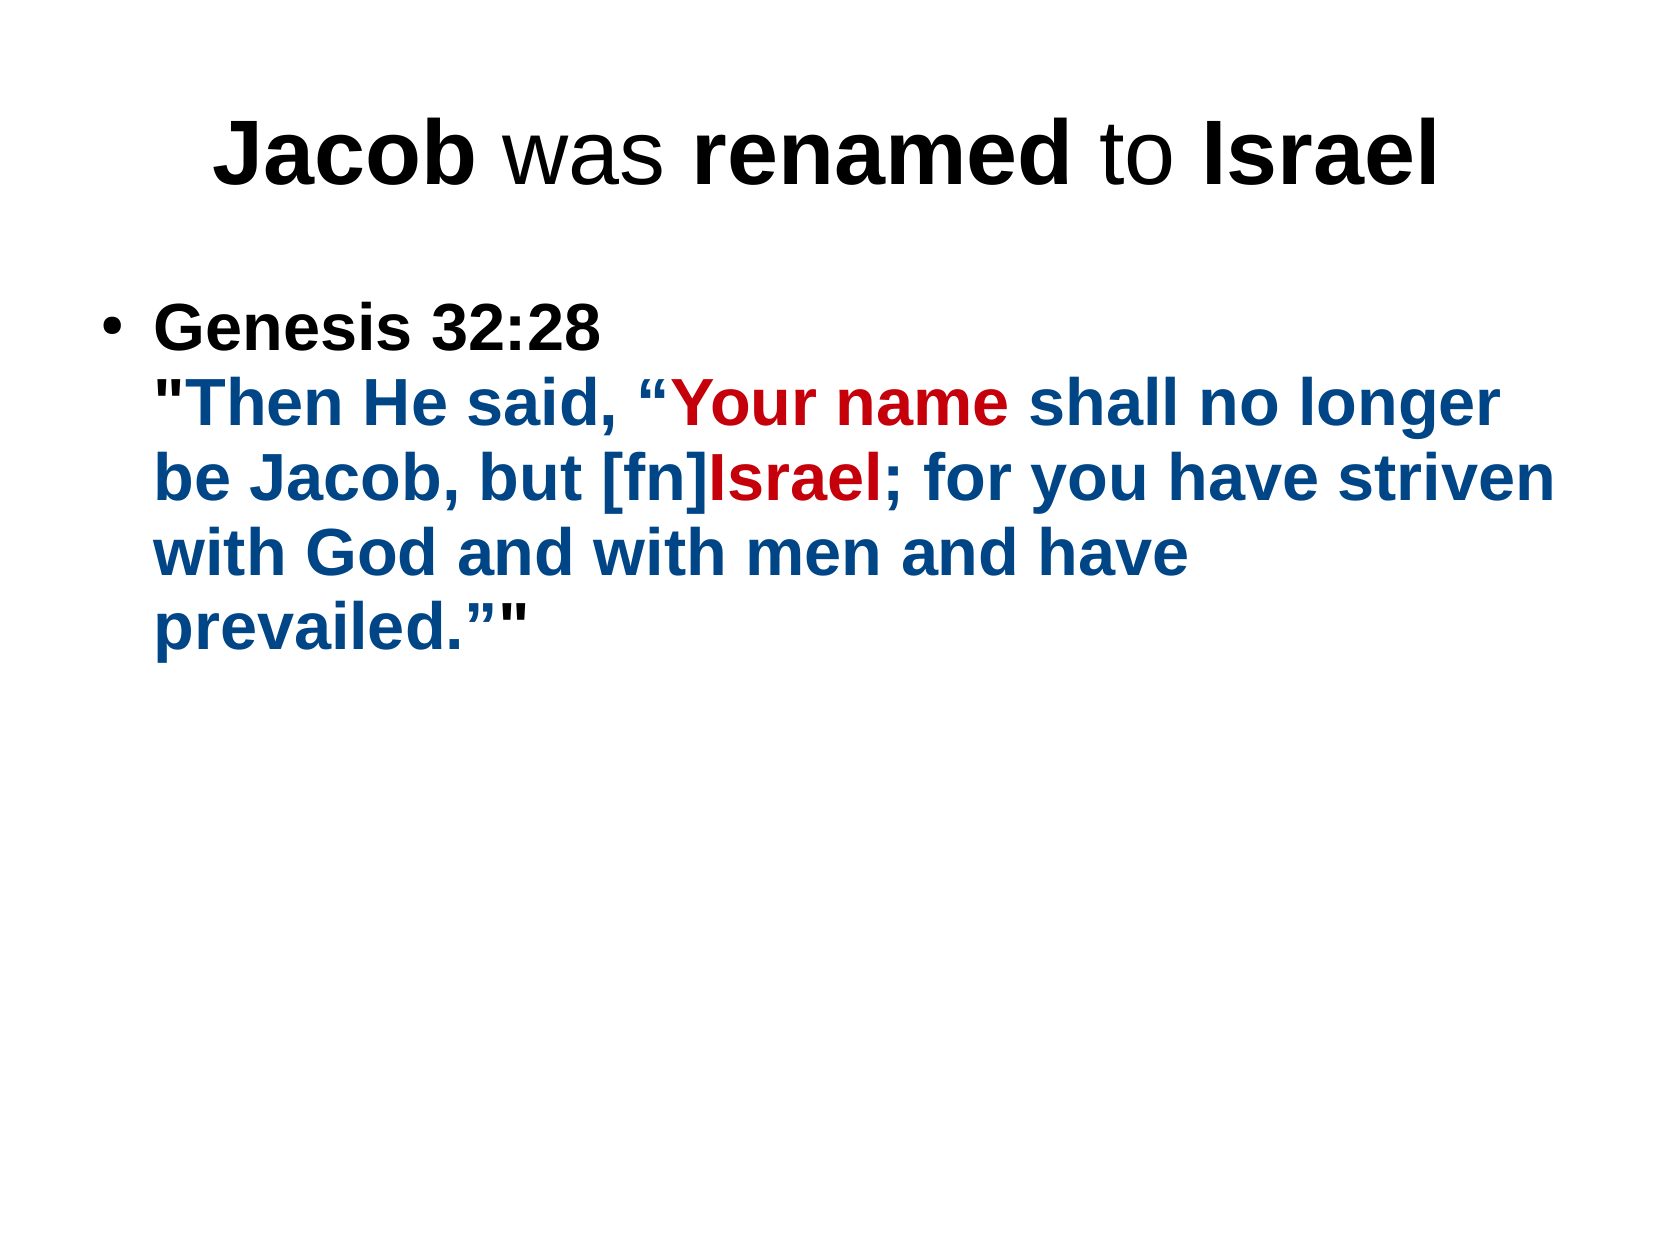

# Jacob was renamed to Israel
Genesis 32:28
"Then He said, “Your name shall no longer be Jacob, but [fn]Israel; for you have striven with God and with men and have prevailed.”"